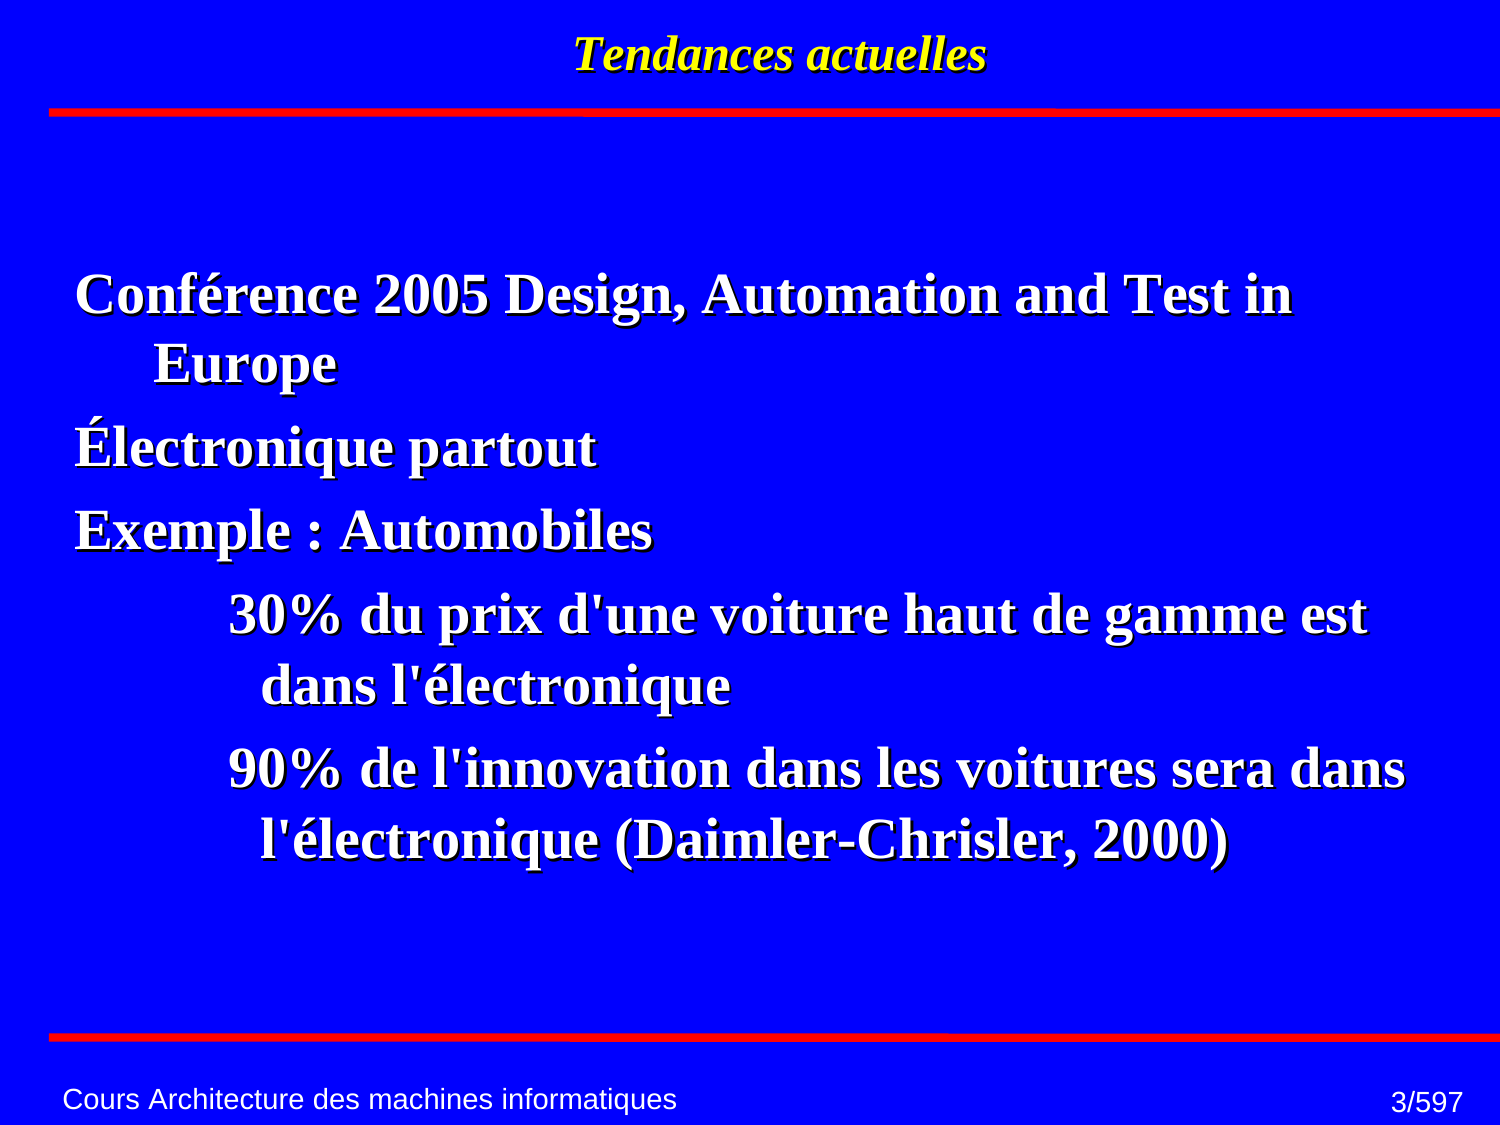

# Tendances actuelles
Conférence 2005 Design, Automation and Test in Europe
Électronique partout
Exemple : Automobiles
 30% du prix d'une voiture haut de gamme est dans l'électronique
 90% de l'innovation dans les voitures sera dans l'électronique (Daimler-Chrisler, 2000)